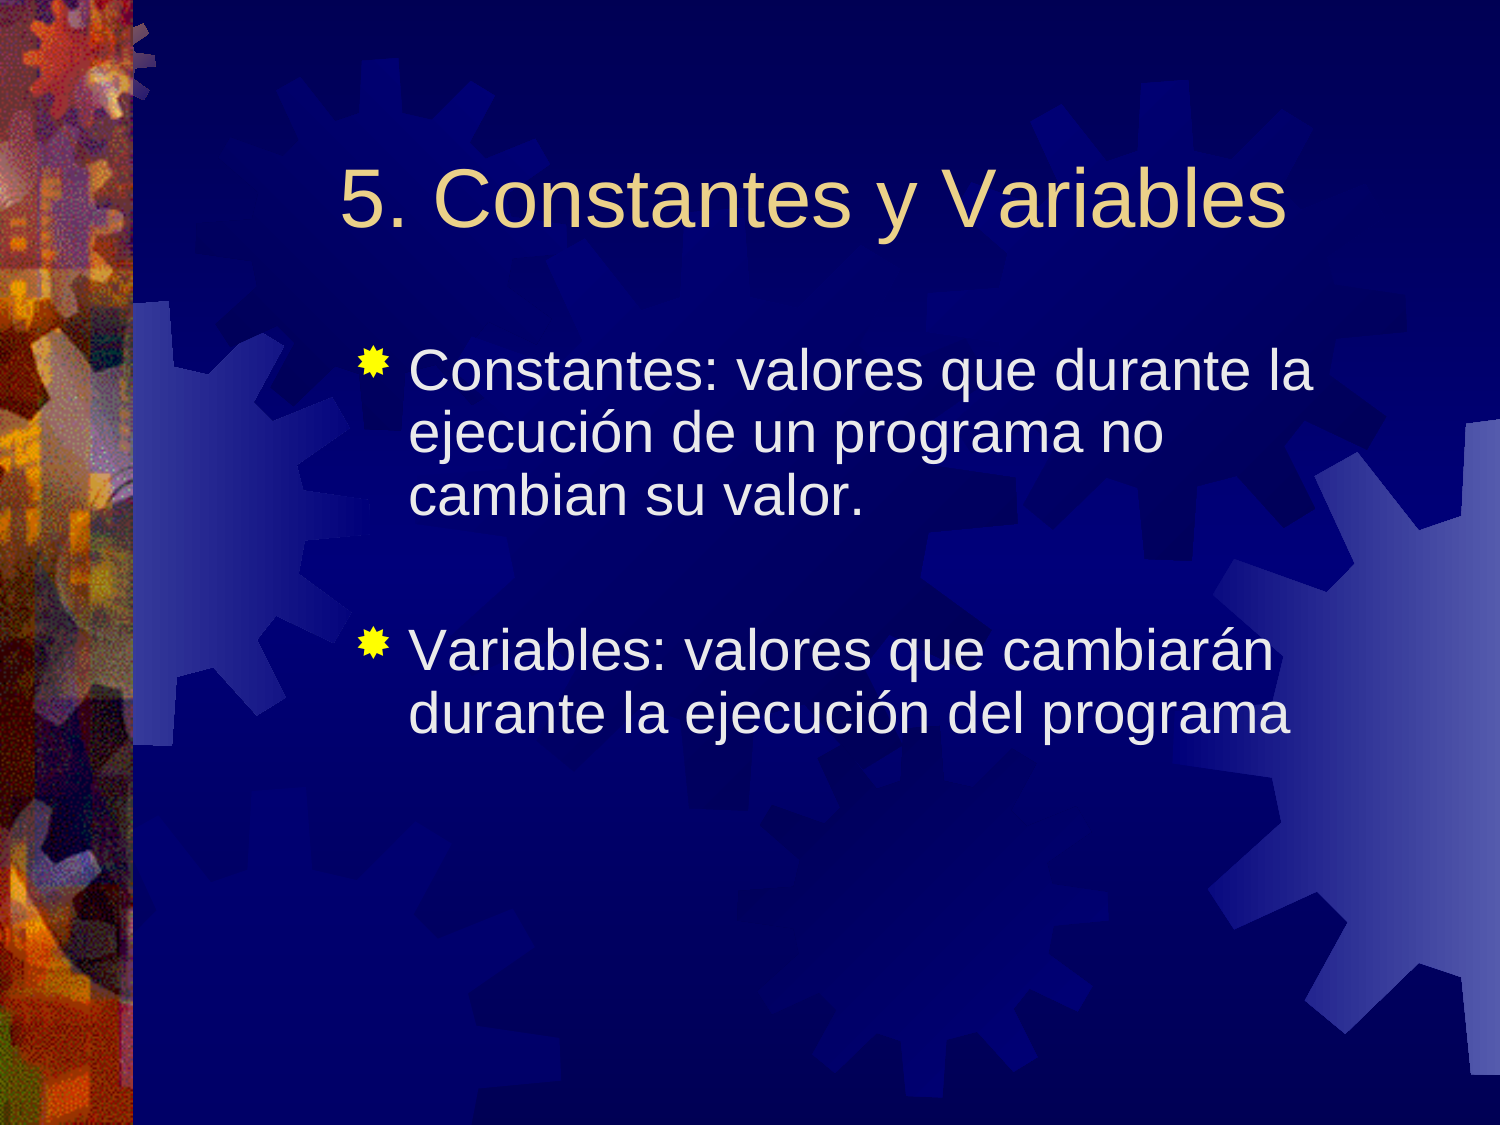

# 5. Constantes y Variables
Constantes: valores que durante la ejecución de un programa no cambian su valor.
Variables: valores que cambiarán durante la ejecución del programa